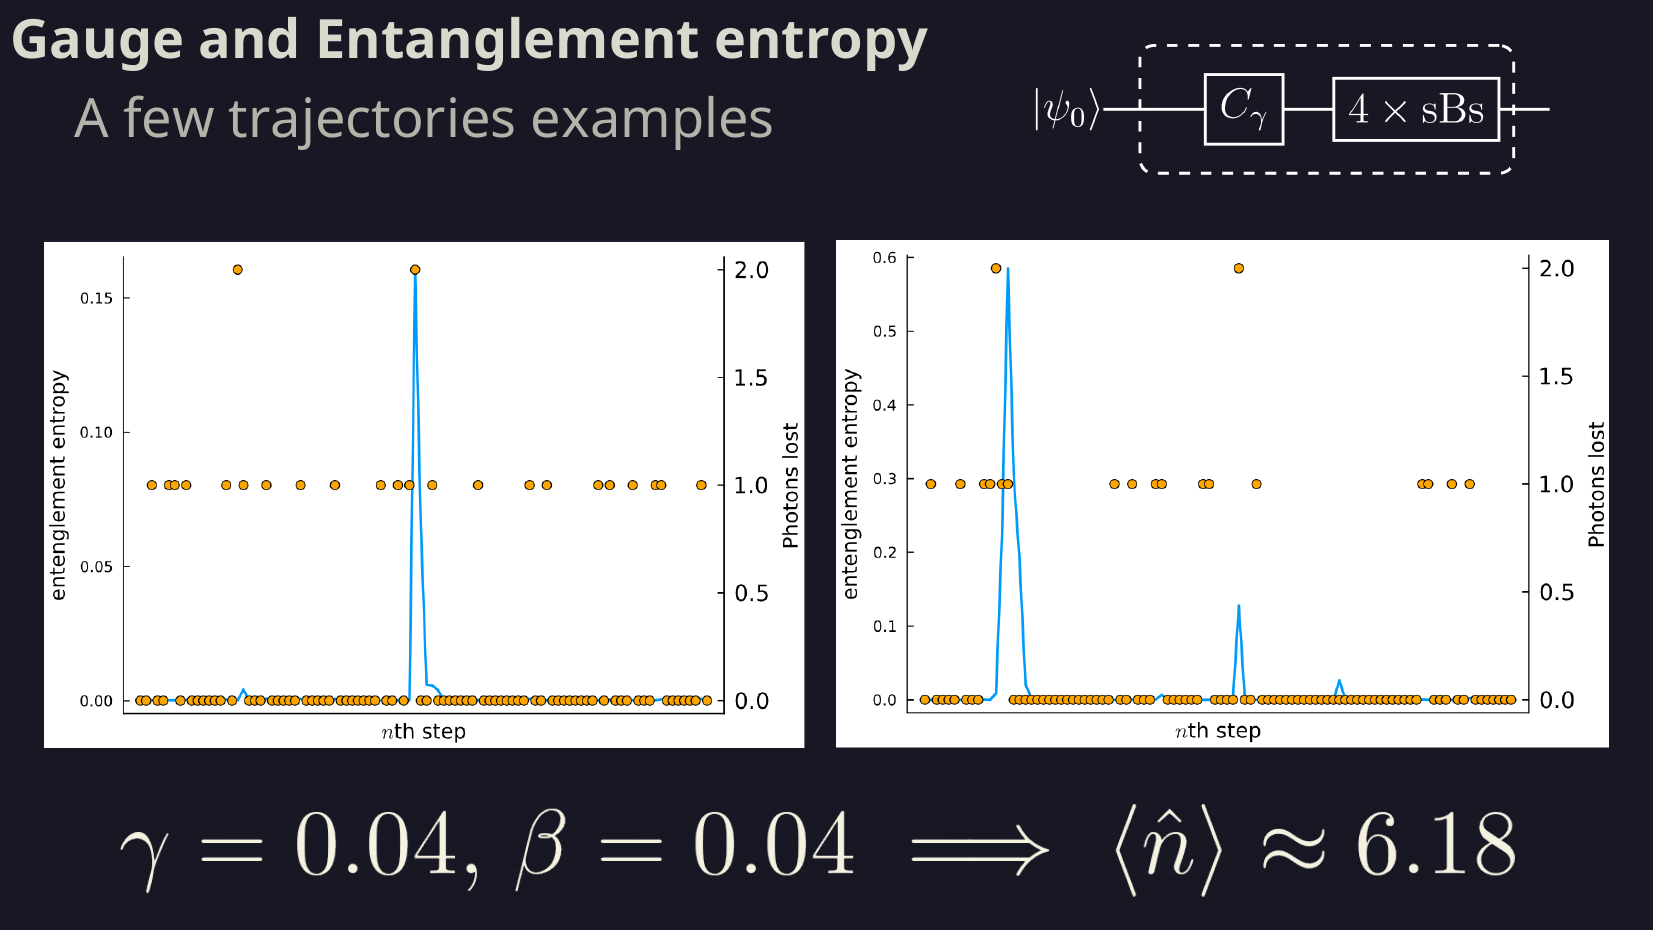

Gauge and Entanglement entropy
A few trajectories examples